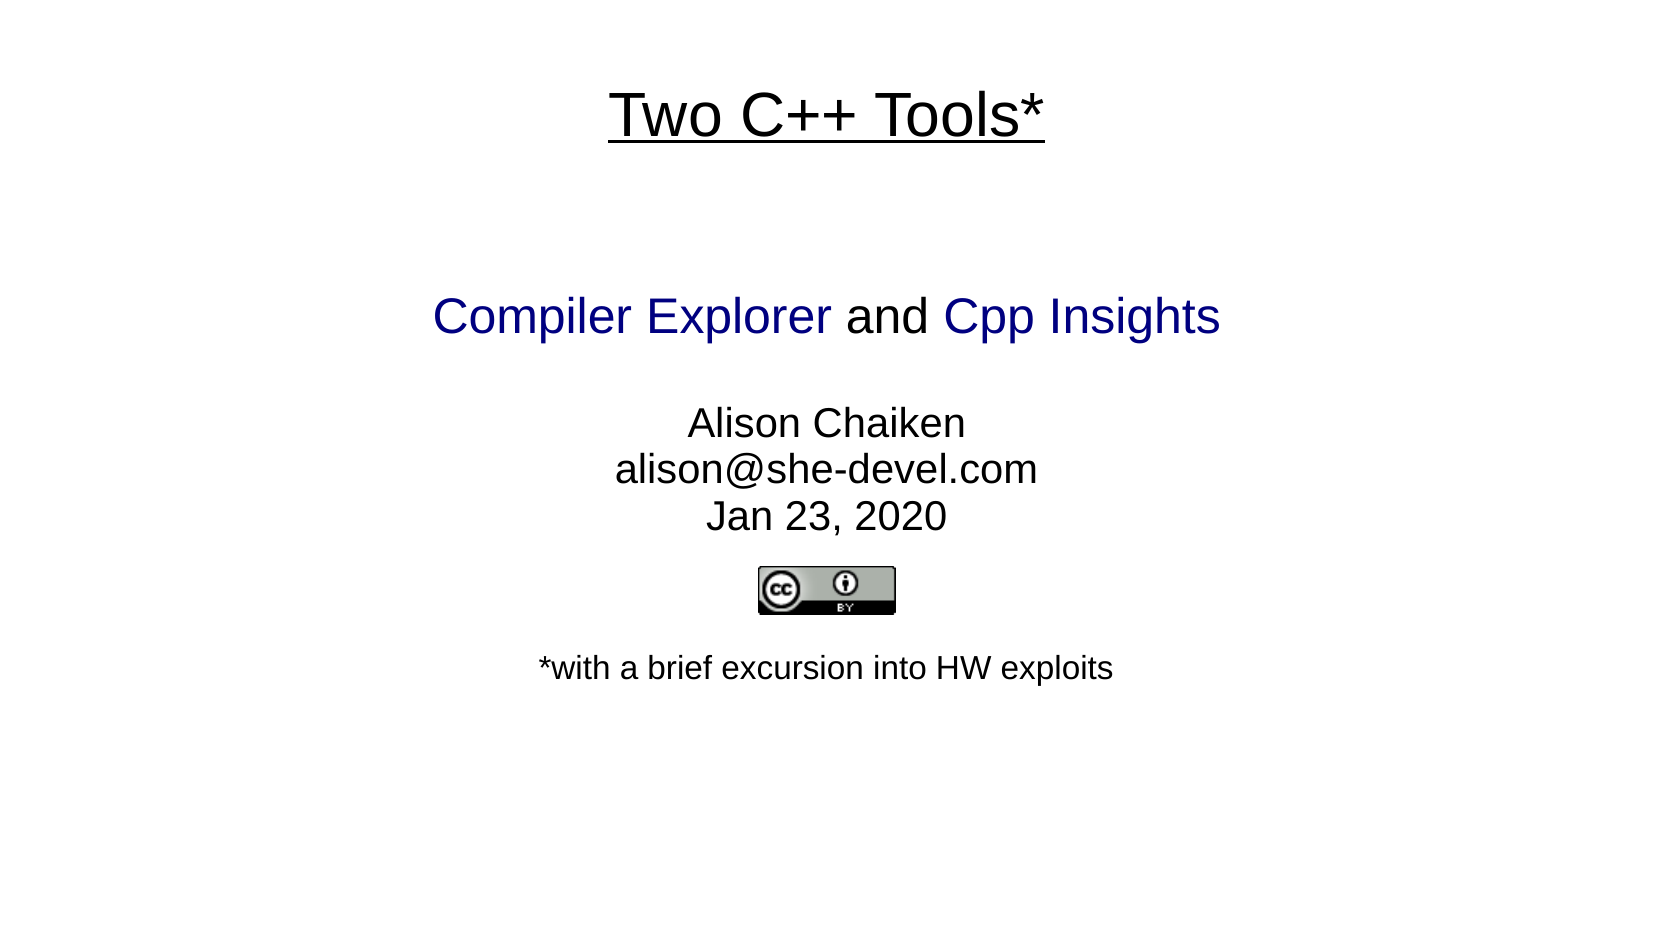

# Two C++ Tools*
Compiler Explorer and Cpp Insights
Alison Chaiken
alison@she-devel.com
Jan 23, 2020
*with a brief excursion into HW exploits